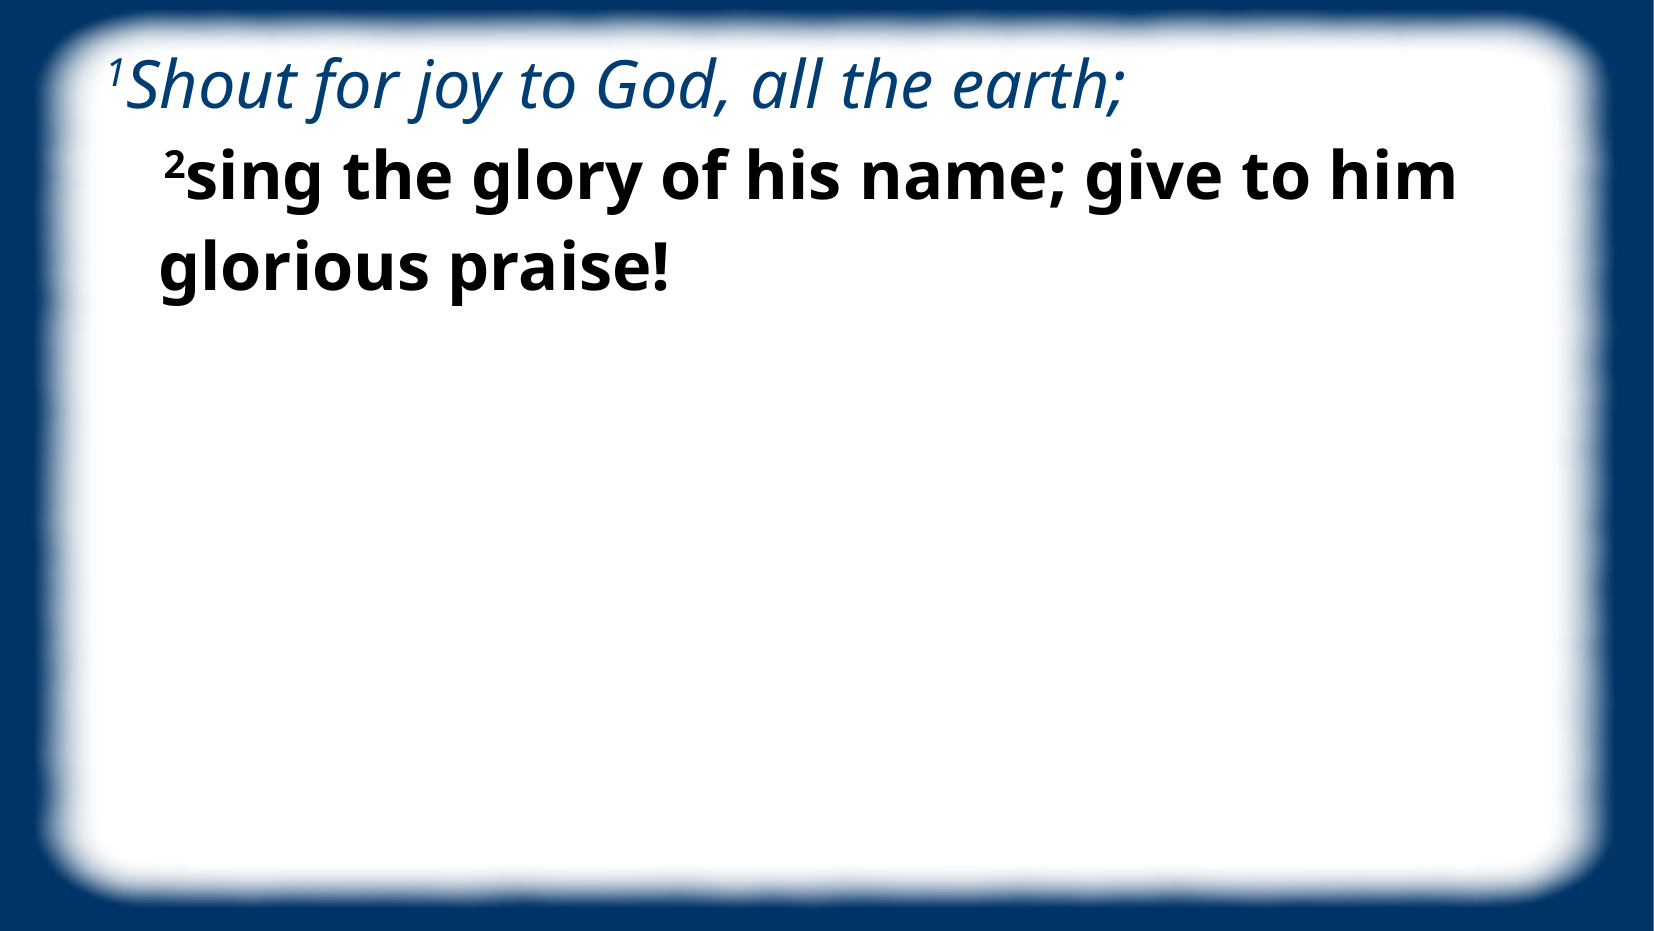

1Shout for joy to God, all the earth;
 2sing the glory of his name; give to him
 glorious praise!